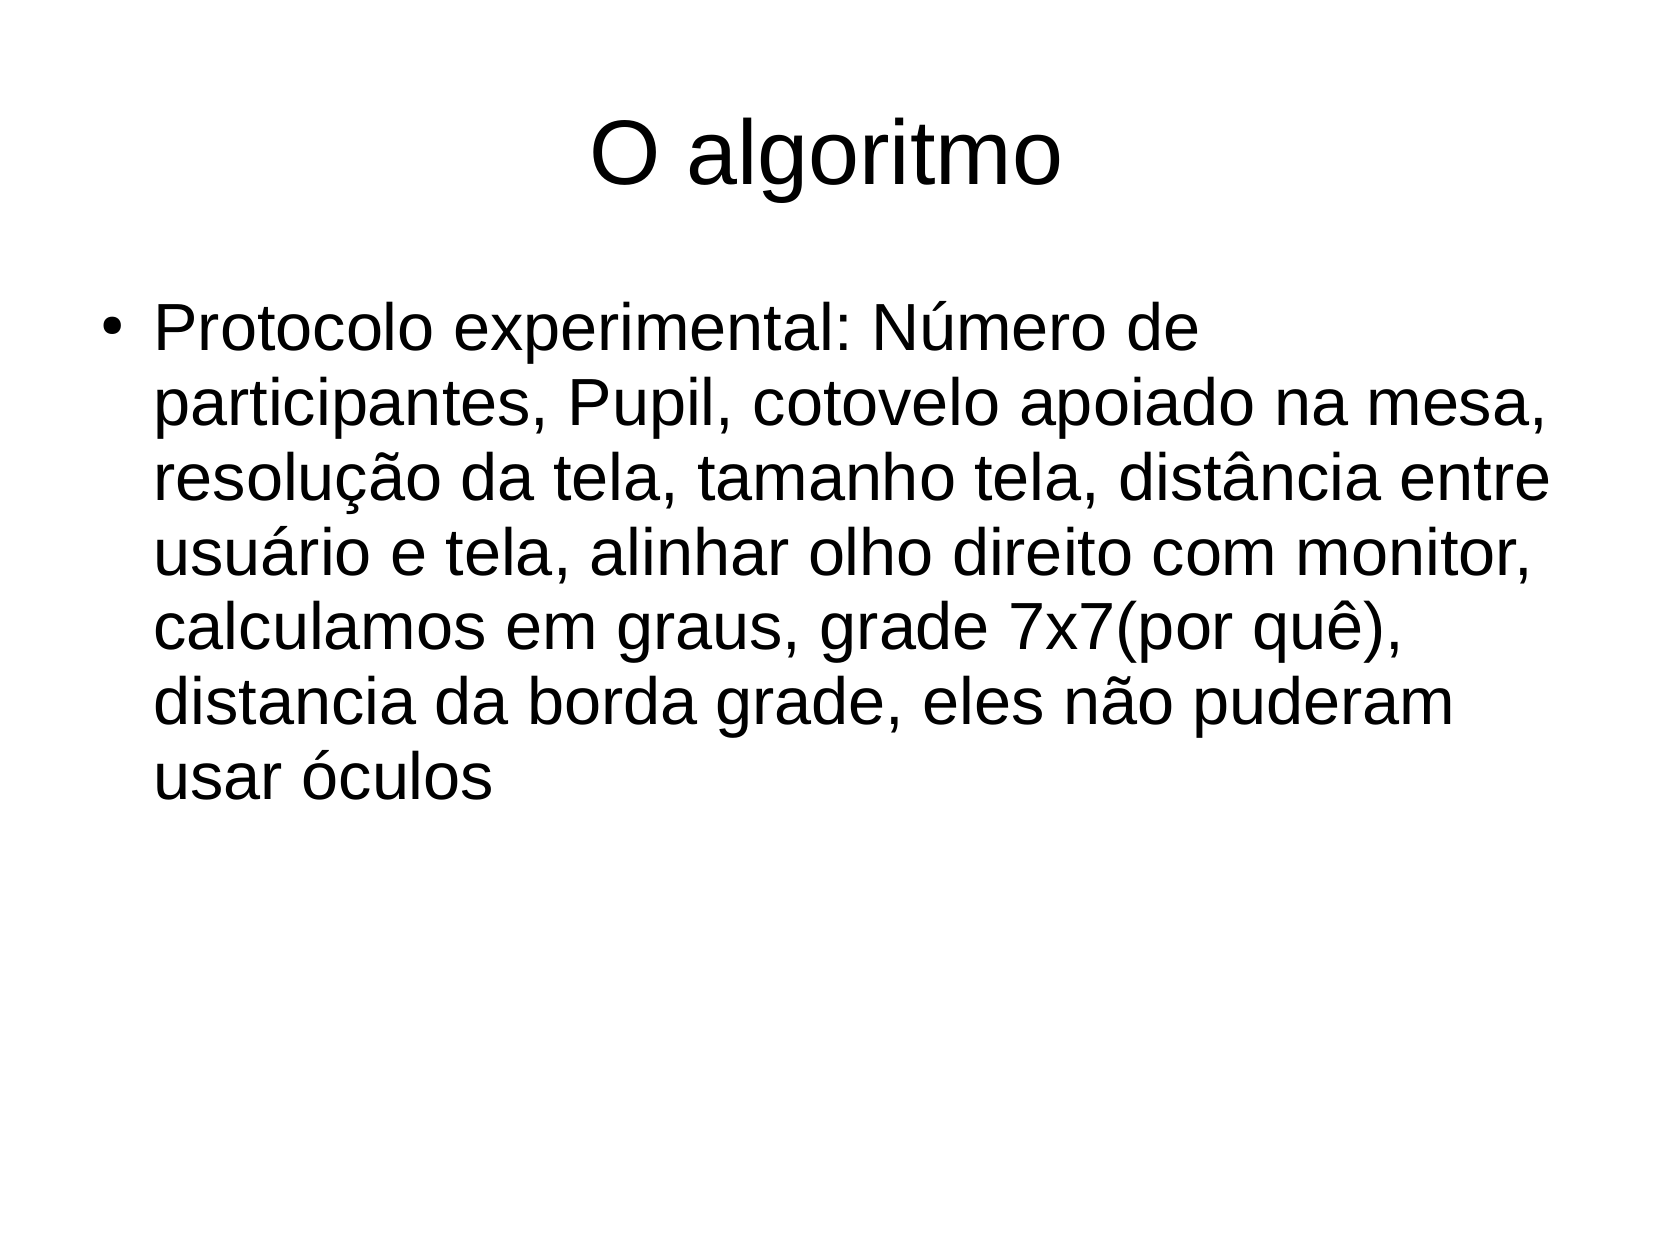

# O algoritmo
Protocolo experimental: Número de participantes, Pupil, cotovelo apoiado na mesa, resolução da tela, tamanho tela, distância entre usuário e tela, alinhar olho direito com monitor, calculamos em graus, grade 7x7(por quê), distancia da borda grade, eles não puderam usar óculos